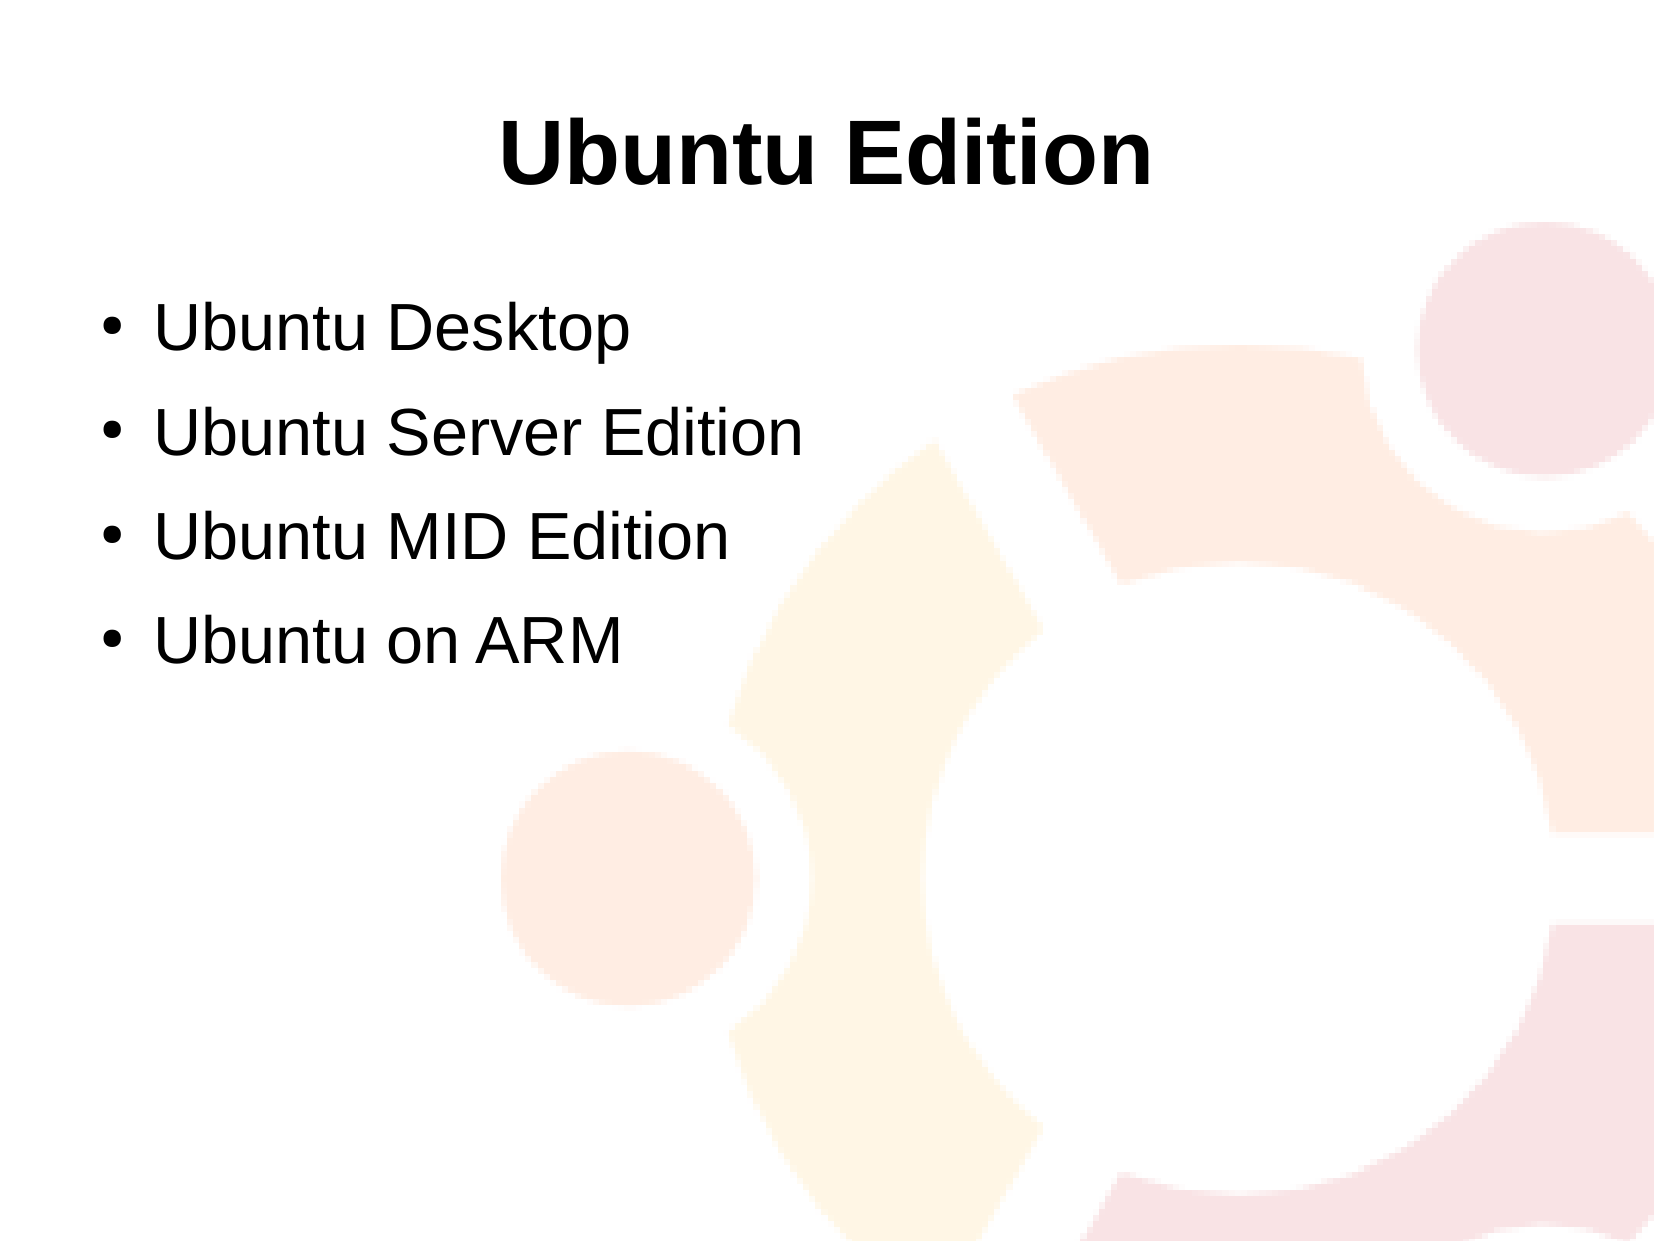

# Ubuntu Edition
Ubuntu Desktop
Ubuntu Server Edition
Ubuntu MID Edition
Ubuntu on ARM